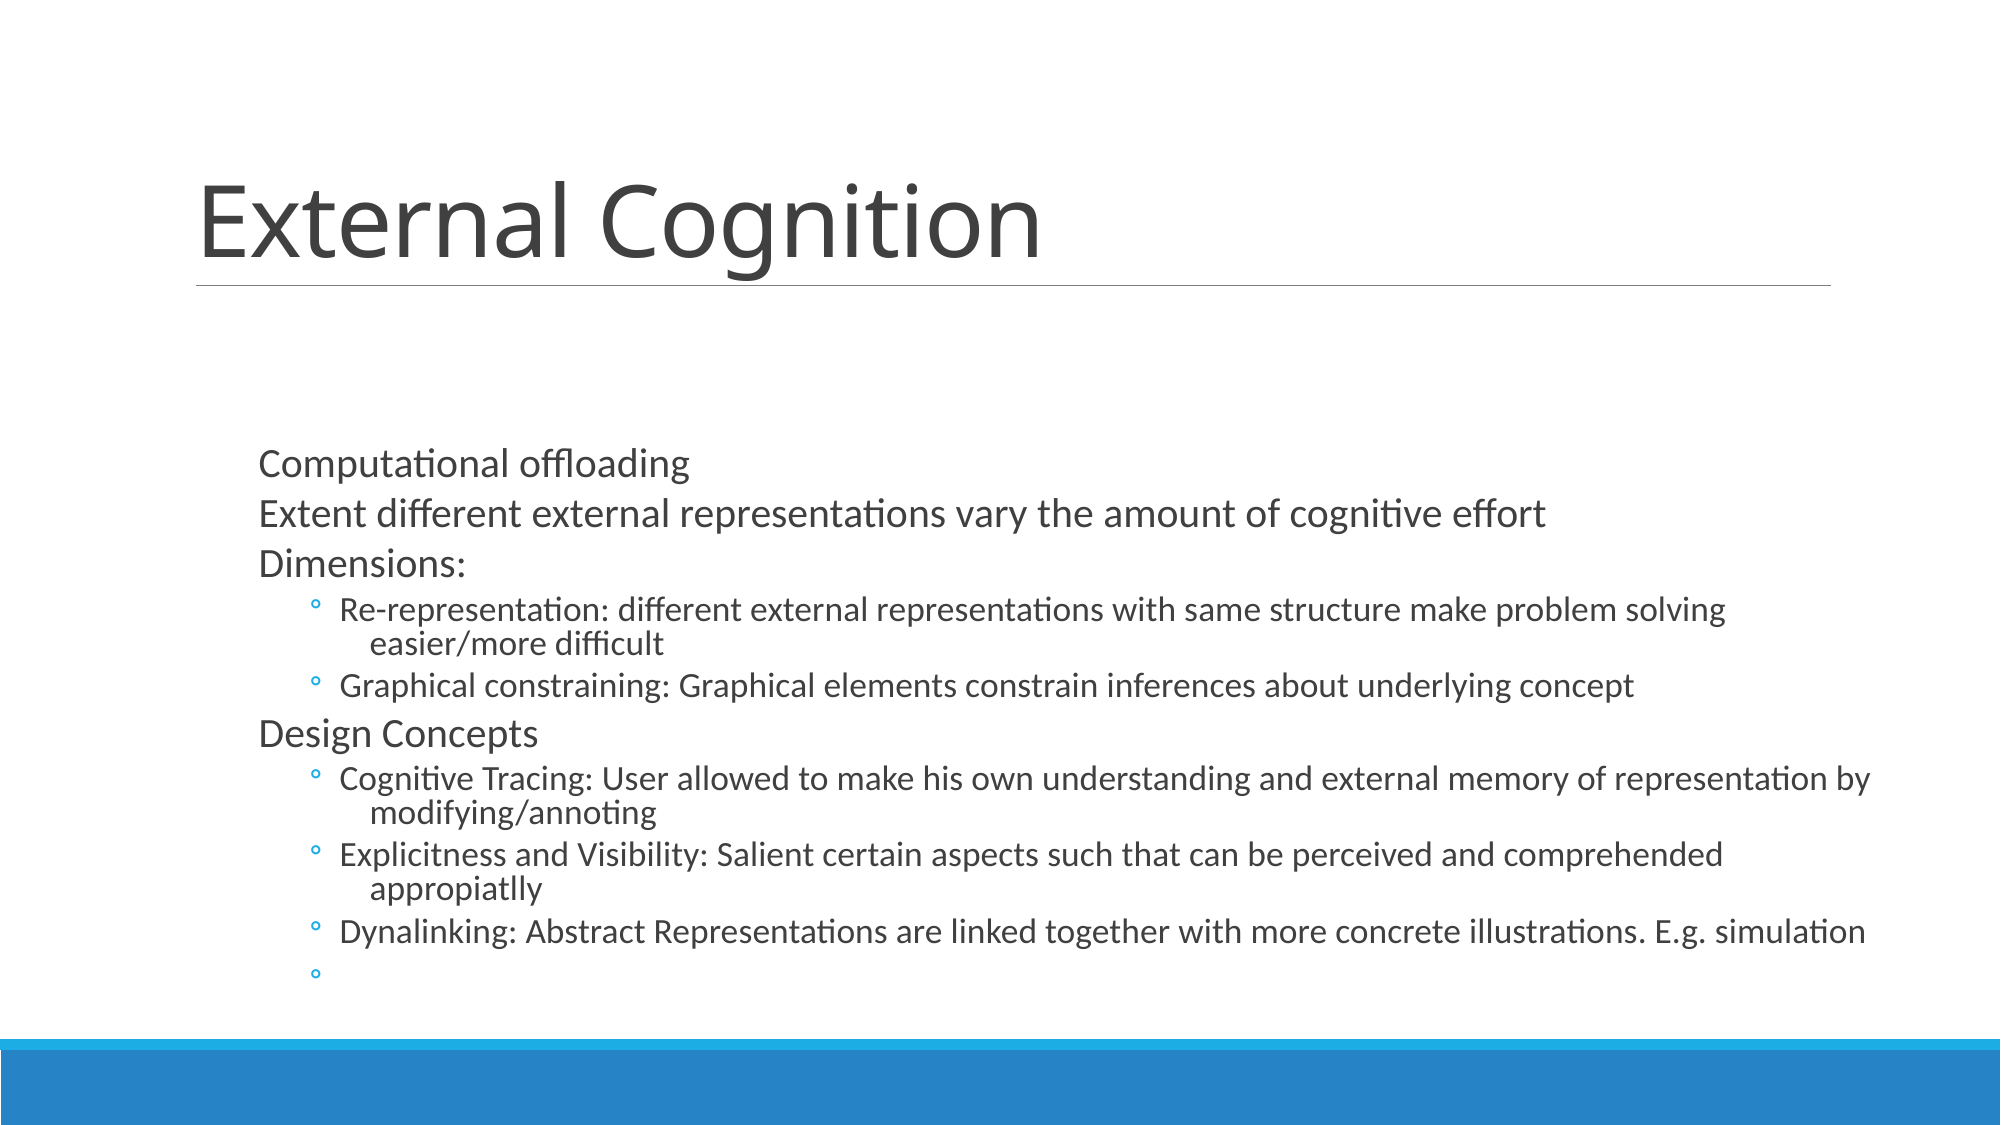

# External Cognition
Computational offloading
Extent different external representations vary the amount of cognitive effort
Dimensions:
Re-representation: different external representations with same structure make problem solving easier/more difficult
Graphical constraining: Graphical elements constrain inferences about underlying concept
Design Concepts
Cognitive Tracing: User allowed to make his own understanding and external memory of representation by modifying/annoting
Explicitness and Visibility: Salient certain aspects such that can be perceived and comprehended appropiatlly
Dynalinking: Abstract Representations are linked together with more concrete illustrations. E.g. simulation